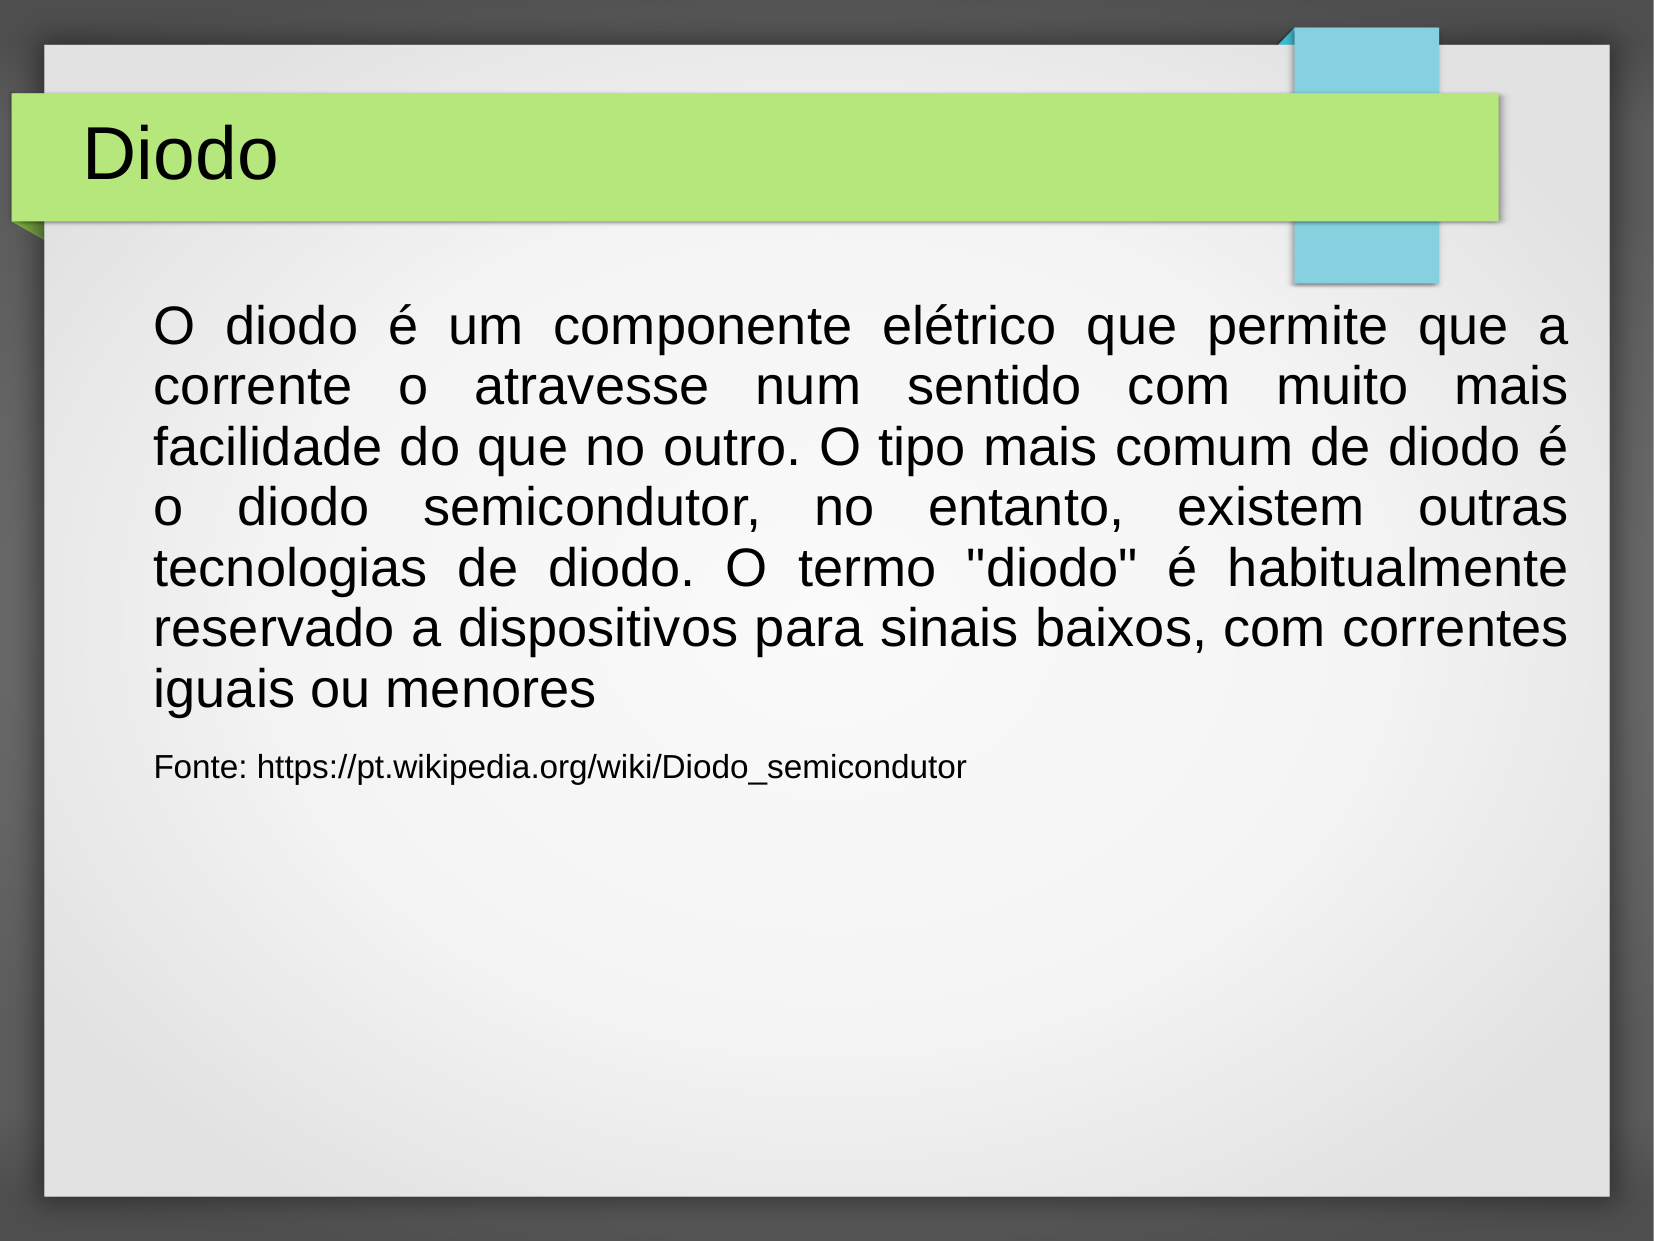

# Diodo
O diodo é um componente elétrico que permite que a corrente o atravesse num sentido com muito mais facilidade do que no outro. O tipo mais comum de diodo é o diodo semicondutor, no entanto, existem outras tecnologias de diodo. O termo "diodo" é habitualmente reservado a dispositivos para sinais baixos, com correntes iguais ou menores
Fonte: https://pt.wikipedia.org/wiki/Diodo_semicondutor